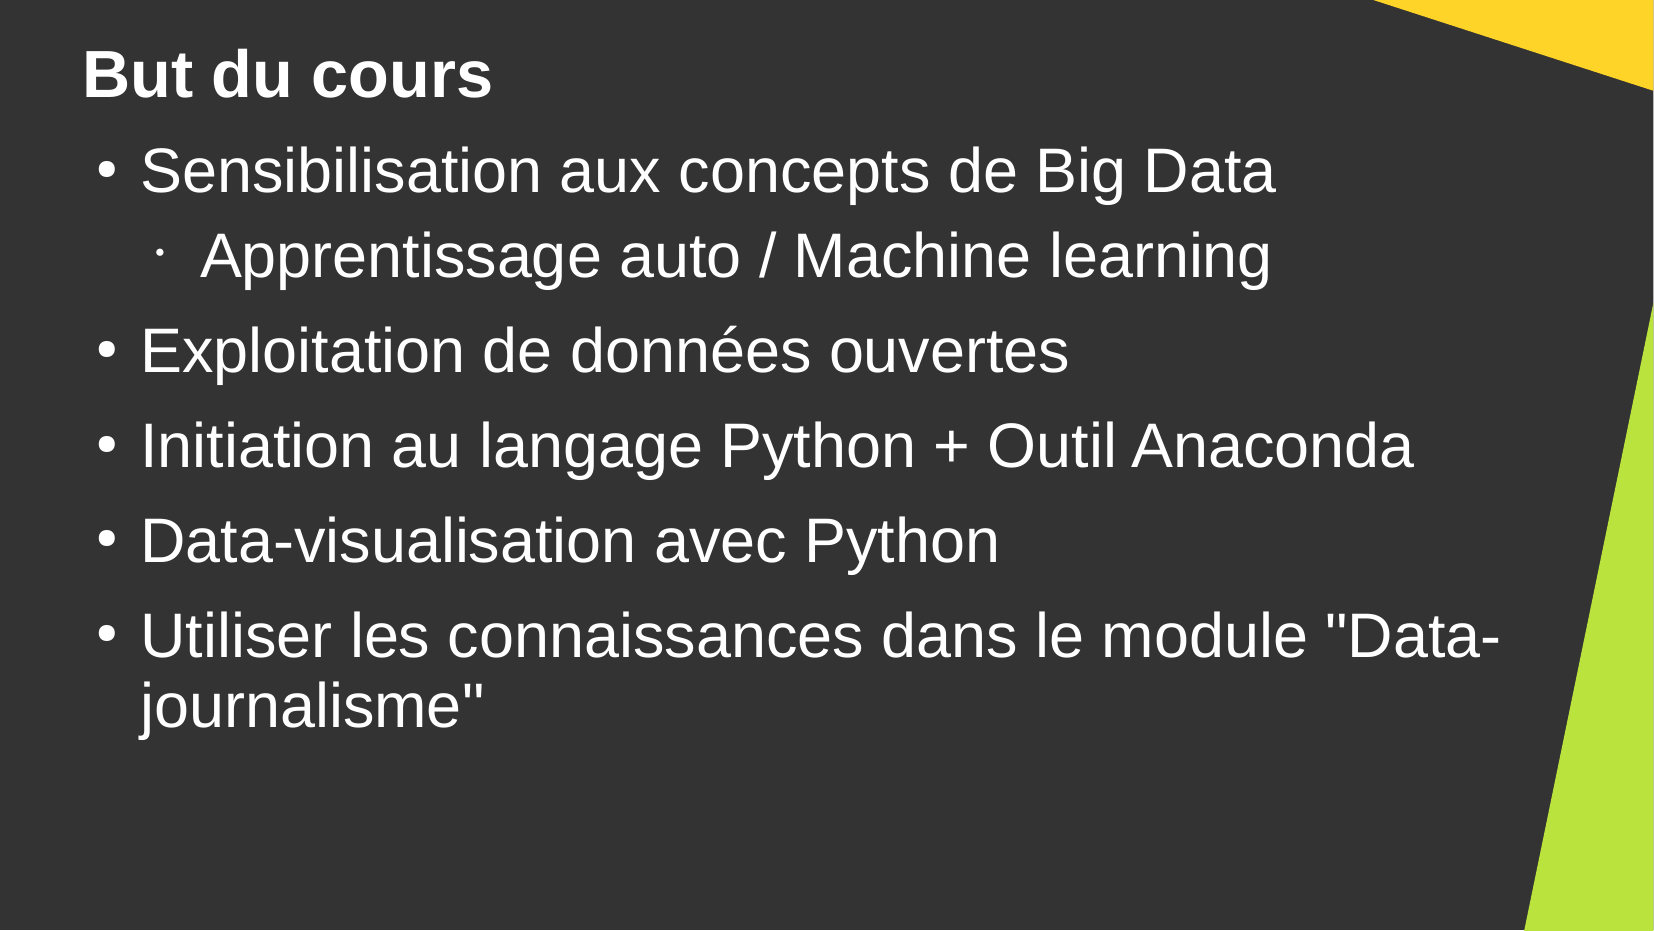

# But du cours
Sensibilisation aux concepts de Big Data
Apprentissage auto / Machine learning
Exploitation de données ouvertes
Initiation au langage Python + Outil Anaconda
Data-visualisation avec Python
Utiliser les connaissances dans le module "Data-journalisme"